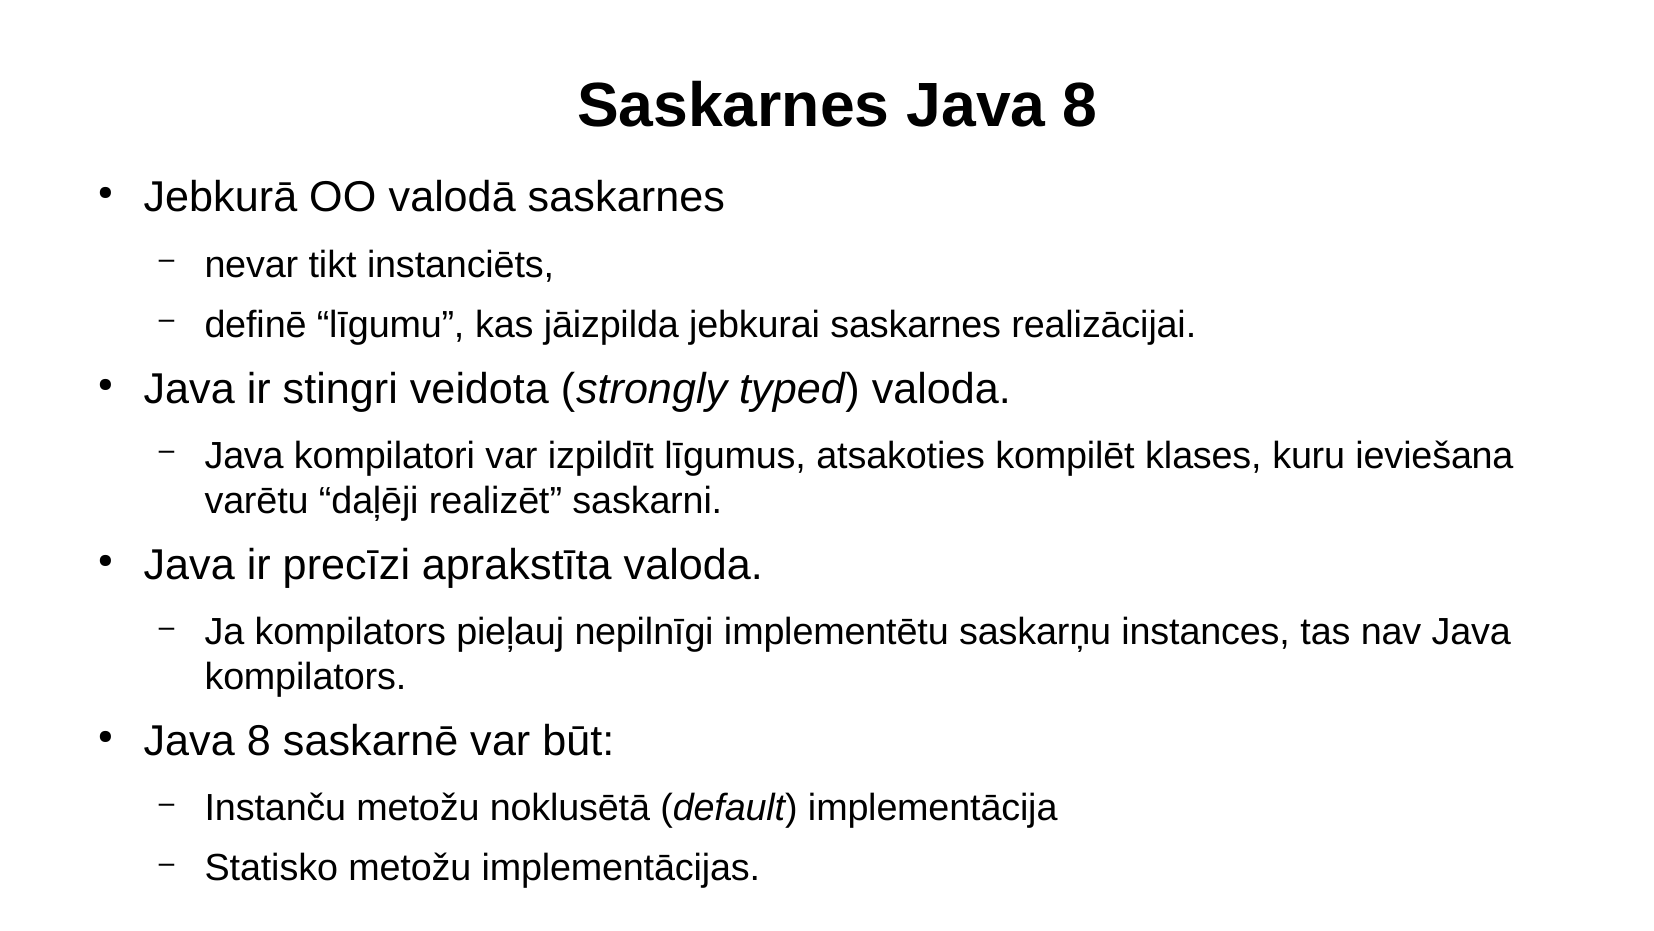

# Saskarnes Java 8
Jebkurā OO valodā saskarnes
nevar tikt instanciēts,
definē “līgumu”, kas jāizpilda jebkurai saskarnes realizācijai.
Java ir stingri veidota (strongly typed) valoda.
Java kompilatori var izpildīt līgumus, atsakoties kompilēt klases, kuru ieviešana varētu “daļēji realizēt” saskarni.
Java ir precīzi aprakstīta valoda.
Ja kompilators pieļauj nepilnīgi implementētu saskarņu instances, tas nav Java kompilators.
Java 8 saskarnē var būt:
Instanču metožu noklusētā (default) implementācija
Statisko metožu implementācijas.